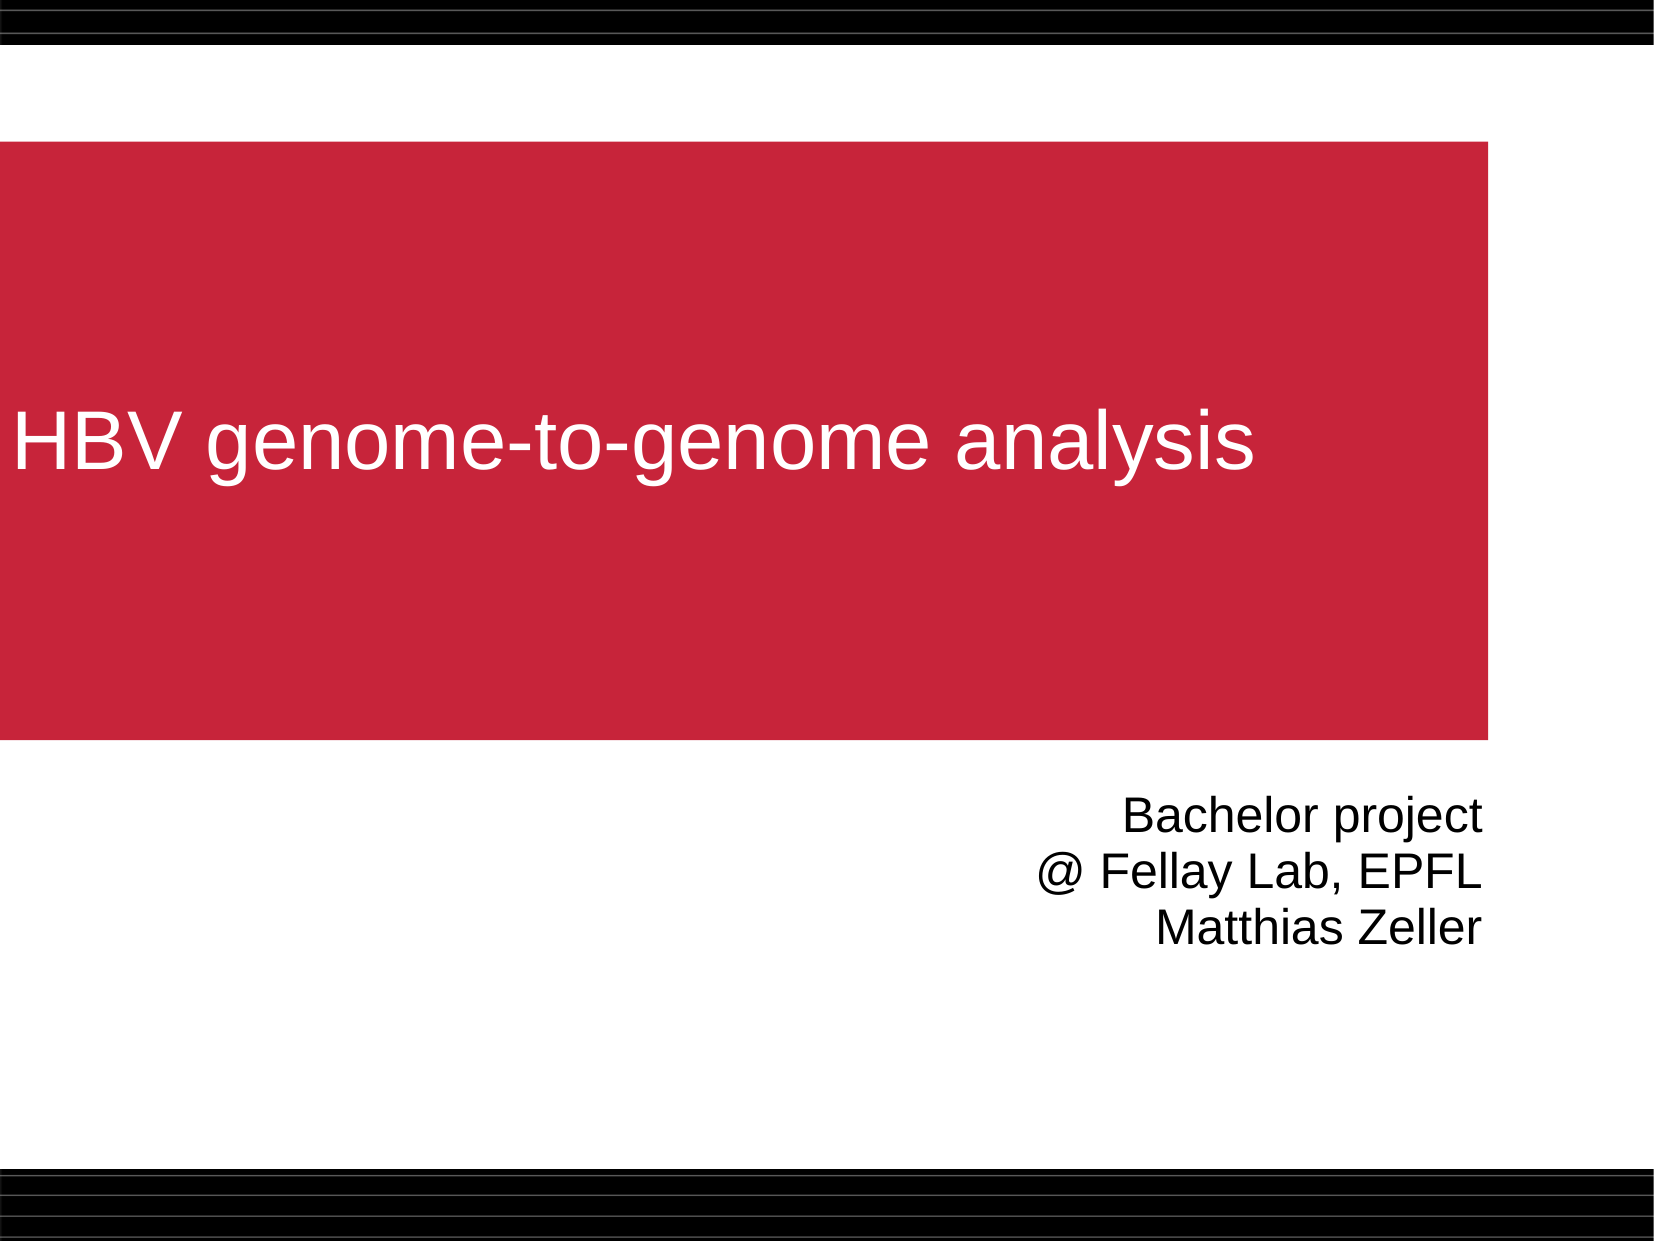

# HBV genome-to-genome analysis
Bachelor project
@ Fellay Lab, EPFL
Matthias Zeller